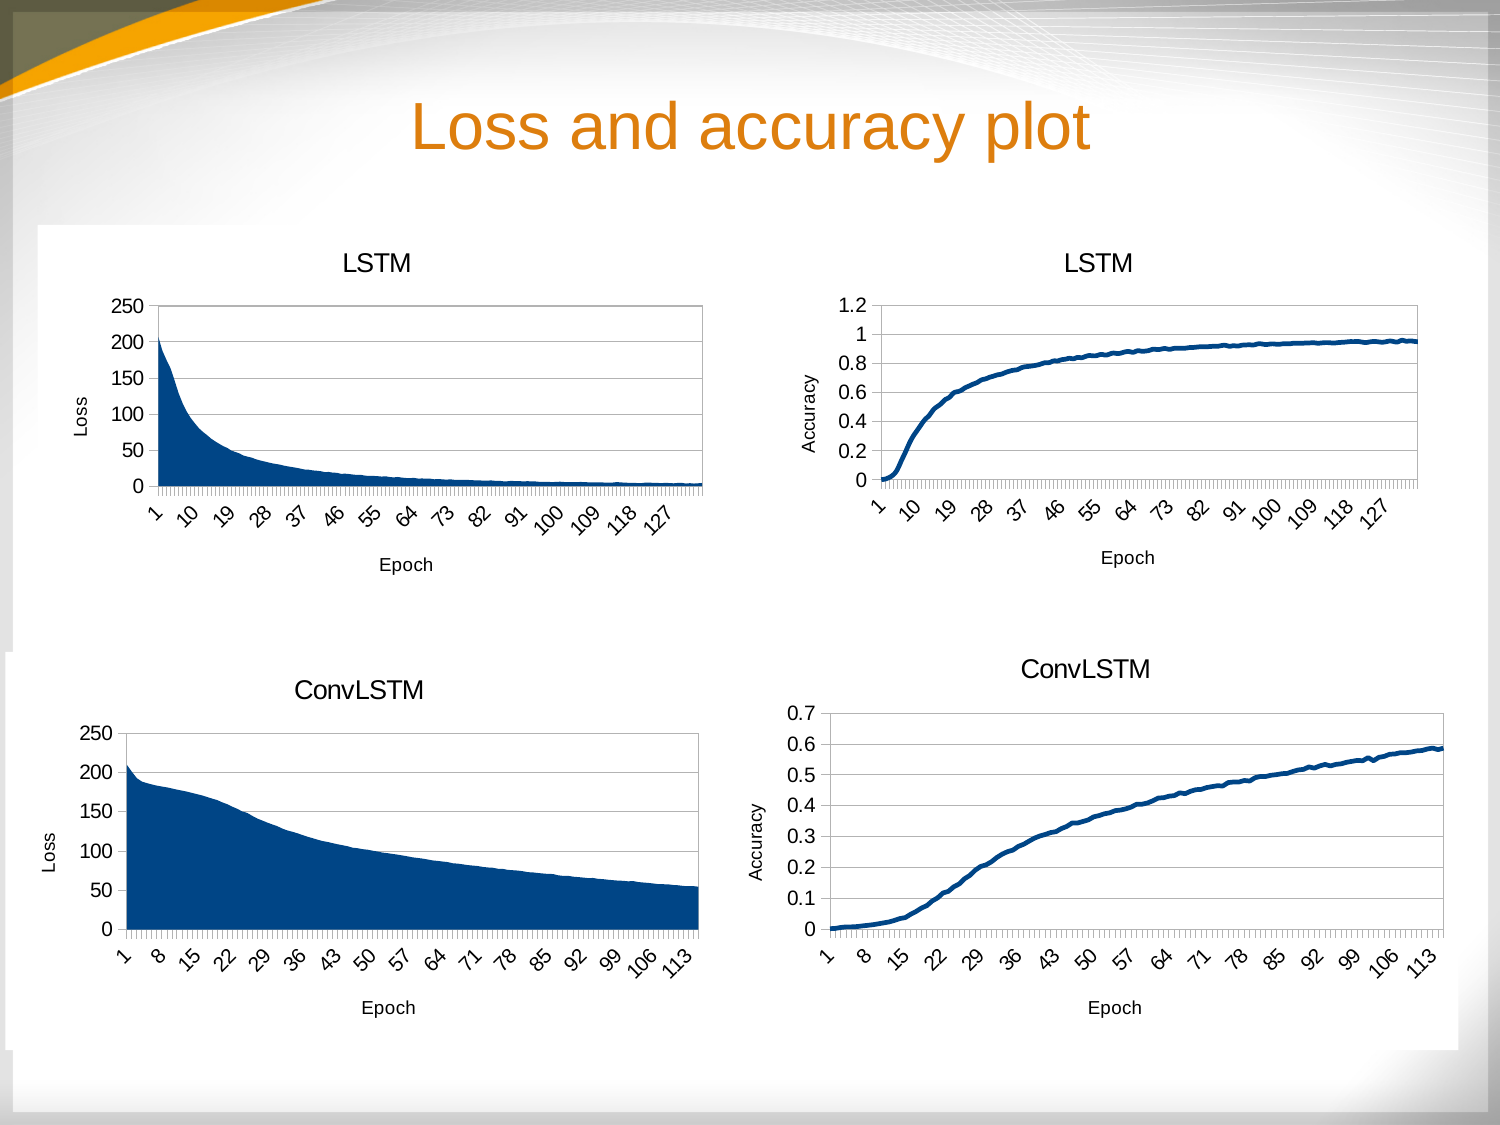

Loss and accuracy plot
### Chart: LSTM
| Category | loss |
|---|---|
| 1 | 206.841 |
| 2 | 187.867 |
| 3 | 175.127 |
| 4 | 163.414 |
| 5 | 146.699 |
| 6 | 128.808 |
| 7 | 114.664 |
| 8 | 103.412 |
| 9 | 94.349 |
| 10 | 87.148 |
| 11 | 80.327 |
| 12 | 75.176 |
| 13 | 70.767 |
| 14 | 65.844 |
| 15 | 62.082 |
| 16 | 58.74 |
| 17 | 55.439 |
| 18 | 52.909 |
| 19 | 49.305 |
| 20 | 47.388 |
| 21 | 45.358 |
| 22 | 42.376 |
| 23 | 40.912 |
| 24 | 39.605 |
| 25 | 37.351 |
| 26 | 35.811 |
| 27 | 34.436 |
| 28 | 33.049 |
| 29 | 31.724 |
| 30 | 30.75 |
| 31 | 29.874 |
| 32 | 28.354 |
| 33 | 27.362 |
| 34 | 26.399 |
| 35 | 25.49 |
| 36 | 24.392 |
| 37 | 23.17 |
| 38 | 22.905 |
| 39 | 21.924 |
| 40 | 21.418 |
| 41 | 20.74 |
| 42 | 19.539 |
| 43 | 19.714 |
| 44 | 18.686 |
| 45 | 18.578 |
| 46 | 17.114 |
| 47 | 17.336 |
| 48 | 16.819 |
| 49 | 16.127 |
| 50 | 15.536 |
| 51 | 15.606 |
| 52 | 14.508 |
| 53 | 14.229 |
| 54 | 14.237 |
| 55 | 13.869 |
| 56 | 13.307 |
| 57 | 13.744 |
| 58 | 12.724 |
| 59 | 12.145 |
| 60 | 12.765 |
| 61 | 11.901 |
| 62 | 11.319 |
| 63 | 11.179 |
| 64 | 11.527 |
| 65 | 10.523 |
| 66 | 10.675 |
| 67 | 10.407 |
| 68 | 10.375 |
| 69 | 9.576 |
| 70 | 9.848 |
| 71 | 9.449 |
| 72 | 9.078 |
| 73 | 9.418 |
| 74 | 8.792 |
| 75 | 8.704 |
| 76 | 8.82 |
| 77 | 8.658 |
| 78 | 8.512 |
| 79 | 8.06 |
| 80 | 8.134 |
| 81 | 7.674 |
| 82 | 7.648 |
| 83 | 7.944 |
| 84 | 7.43 |
| 85 | 7.507 |
| 86 | 6.757 |
| 87 | 6.766 |
| 88 | 7.377 |
| 89 | 6.939 |
| 90 | 6.985 |
| 91 | 6.563 |
| 92 | 6.924 |
| 93 | 6.516 |
| 94 | 6.54 |
| 95 | 5.93 |
| 96 | 6.012 |
| 97 | 6.09 |
| 98 | 5.557 |
| 99 | 5.905 |
| 100 | 6.176 |
| 101 | 5.74 |
| 102 | 5.607 |
| 103 | 5.454 |
| 104 | 5.43 |
| 105 | 5.855 |
| 106 | 5.614 |
| 107 | 5.345 |
| 108 | 5.096 |
| 109 | 5.31 |
| 110 | 5.323 |
| 111 | 4.995 |
| 112 | 5.065 |
| 113 | 5.05 |
| 114 | 5.655 |
| 115 | 5.171 |
| 116 | 4.844 |
| 117 | 4.661 |
| 118 | 4.441 |
| 119 | 4.42 |
| 120 | 4.236 |
| 121 | 4.855 |
| 122 | 5.043 |
| 123 | 4.485 |
| 124 | 4.431 |
| 125 | 4.198 |
| 126 | 4.587 |
| 127 | 4.286 |
| 128 | 3.985 |
| 129 | 4.498 |
| 130 | 4.6 |
| 131 | 3.674 |
| 132 | 4.174 |
| 133 | 3.676 |
| 134 | 4.003 |
| 135 | 4.471 |
### Chart: LSTM
| Category | accuracy |
|---|---|
| 1 | 0.002 |
| 2 | 0.006 |
| 3 | 0.017 |
| 4 | 0.035 |
| 5 | 0.071 |
| 6 | 0.131 |
| 7 | 0.189 |
| 8 | 0.251 |
| 9 | 0.302 |
| 10 | 0.342 |
| 11 | 0.382 |
| 12 | 0.418 |
| 13 | 0.445 |
| 14 | 0.483 |
| 15 | 0.506 |
| 16 | 0.527 |
| 17 | 0.554 |
| 18 | 0.569 |
| 19 | 0.598 |
| 20 | 0.608 |
| 21 | 0.618 |
| 22 | 0.636 |
| 23 | 0.648 |
| 24 | 0.661 |
| 25 | 0.672 |
| 26 | 0.689 |
| 27 | 0.696 |
| 28 | 0.707 |
| 29 | 0.715 |
| 30 | 0.724 |
| 31 | 0.729 |
| 32 | 0.74 |
| 33 | 0.749 |
| 34 | 0.756 |
| 35 | 0.76 |
| 36 | 0.773 |
| 37 | 0.78 |
| 38 | 0.783 |
| 39 | 0.787 |
| 40 | 0.792 |
| 41 | 0.8 |
| 42 | 0.808 |
| 43 | 0.809 |
| 44 | 0.82 |
| 45 | 0.82 |
| 46 | 0.828 |
| 47 | 0.832 |
| 48 | 0.838 |
| 49 | 0.835 |
| 50 | 0.844 |
| 51 | 0.842 |
| 52 | 0.851 |
| 53 | 0.857 |
| 54 | 0.855 |
| 55 | 0.858 |
| 56 | 0.865 |
| 57 | 0.86 |
| 58 | 0.867 |
| 59 | 0.874 |
| 60 | 0.871 |
| 61 | 0.875 |
| 62 | 0.883 |
| 63 | 0.884 |
| 64 | 0.88 |
| 65 | 0.89 |
| 66 | 0.887 |
| 67 | 0.888 |
| 68 | 0.893 |
| 69 | 0.901 |
| 70 | 0.898 |
| 71 | 0.902 |
| 72 | 0.905 |
| 73 | 0.9 |
| 74 | 0.906 |
| 75 | 0.907 |
| 76 | 0.907 |
| 77 | 0.908 |
| 78 | 0.912 |
| 79 | 0.913 |
| 80 | 0.916 |
| 81 | 0.918 |
| 82 | 0.918 |
| 83 | 0.919 |
| 84 | 0.921 |
| 85 | 0.921 |
| 86 | 0.926 |
| 87 | 0.927 |
| 88 | 0.921 |
| 89 | 0.925 |
| 90 | 0.922 |
| 91 | 0.928 |
| 92 | 0.93 |
| 93 | 0.931 |
| 94 | 0.93 |
| 95 | 0.937 |
| 96 | 0.937 |
| 97 | 0.933 |
| 98 | 0.936 |
| 99 | 0.937 |
| 100 | 0.934 |
| 101 | 0.937 |
| 102 | 0.939 |
| 103 | 0.938 |
| 104 | 0.942 |
| 105 | 0.942 |
| 106 | 0.942 |
| 107 | 0.943 |
| 108 | 0.944 |
| 109 | 0.945 |
| 110 | 0.942 |
| 111 | 0.944 |
| 112 | 0.946 |
| 113 | 0.945 |
| 114 | 0.943 |
| 115 | 0.946 |
| 116 | 0.948 |
| 117 | 0.95 |
| 118 | 0.953 |
| 119 | 0.953 |
| 120 | 0.954 |
| 121 | 0.95 |
| 122 | 0.947 |
| 123 | 0.951 |
| 124 | 0.954 |
| 125 | 0.952 |
| 126 | 0.949 |
| 127 | 0.952 |
| 128 | 0.957 |
| 129 | 0.953 |
| 130 | 0.951 |
| 131 | 0.962 |
| 132 | 0.956 |
| 133 | 0.958 |
| 134 | 0.955 |
| 135 | 0.952 |Рисунок 6. Анализируемый дамп трафика проткола MQTT
### Chart: ConvLSTM
| Category | Column N |
|---|---|
| 1 | 0.001 |
| 2 | 0.002 |
| 3 | 0.005 |
| 4 | 0.007 |
| 5 | 0.007 |
| 6 | 0.008 |
| 7 | 0.01 |
| 8 | 0.012 |
| 9 | 0.014 |
| 10 | 0.017 |
| 11 | 0.02 |
| 12 | 0.023 |
| 13 | 0.028 |
| 14 | 0.034 |
| 15 | 0.037 |
| 16 | 0.048 |
| 17 | 0.057 |
| 18 | 0.068 |
| 19 | 0.076 |
| 20 | 0.091 |
| 21 | 0.101 |
| 22 | 0.117 |
| 23 | 0.122 |
| 24 | 0.137 |
| 25 | 0.146 |
| 26 | 0.163 |
| 27 | 0.174 |
| 28 | 0.191 |
| 29 | 0.203 |
| 30 | 0.208 |
| 31 | 0.218 |
| 32 | 0.232 |
| 33 | 0.243 |
| 34 | 0.251 |
| 35 | 0.256 |
| 36 | 0.268 |
| 37 | 0.275 |
| 38 | 0.285 |
| 39 | 0.295 |
| 40 | 0.302 |
| 41 | 0.307 |
| 42 | 0.313 |
| 43 | 0.316 |
| 44 | 0.326 |
| 45 | 0.333 |
| 46 | 0.344 |
| 47 | 0.344 |
| 48 | 0.349 |
| 49 | 0.354 |
| 50 | 0.364 |
| 51 | 0.368 |
| 52 | 0.374 |
| 53 | 0.377 |
| 54 | 0.384 |
| 55 | 0.386 |
| 56 | 0.39 |
| 57 | 0.396 |
| 58 | 0.405 |
| 59 | 0.405 |
| 60 | 0.409 |
| 61 | 0.416 |
| 62 | 0.425 |
| 63 | 0.426 |
| 64 | 0.431 |
| 65 | 0.433 |
| 66 | 0.442 |
| 67 | 0.439 |
| 68 | 0.447 |
| 69 | 0.452 |
| 70 | 0.453 |
| 71 | 0.459 |
| 72 | 0.462 |
| 73 | 0.465 |
| 74 | 0.464 |
| 75 | 0.475 |
| 76 | 0.477 |
| 77 | 0.477 |
| 78 | 0.482 |
| 79 | 0.48 |
| 80 | 0.491 |
| 81 | 0.495 |
| 82 | 0.495 |
| 83 | 0.499 |
| 84 | 0.501 |
| 85 | 0.504 |
| 86 | 0.505 |
| 87 | 0.511 |
| 88 | 0.516 |
| 89 | 0.518 |
| 90 | 0.526 |
| 91 | 0.522 |
| 92 | 0.529 |
| 93 | 0.534 |
| 94 | 0.529 |
| 95 | 0.534 |
| 96 | 0.536 |
| 97 | 0.541 |
| 98 | 0.544 |
| 99 | 0.547 |
| 100 | 0.546 |
| 101 | 0.556 |
| 102 | 0.546 |
| 103 | 0.557 |
| 104 | 0.56 |
| 105 | 0.567 |
| 106 | 0.568 |
| 107 | 0.572 |
| 108 | 0.572 |
| 109 | 0.574 |
| 110 | 0.578 |
| 111 | 0.579 |
| 112 | 0.584 |
| 113 | 0.587 |
| 114 | 0.582 |
| 115 | 0.587 |
### Chart: ConvLSTM
| Category | Column M |
|---|---|
| 1 | 209.958 |
| 2 | 201.084 |
| 3 | 192.872 |
| 4 | 188.644 |
| 5 | 186.617 |
| 6 | 184.928 |
| 7 | 183.452 |
| 8 | 182.278 |
| 9 | 181.227 |
| 10 | 179.822 |
| 11 | 178.374 |
| 12 | 177.067 |
| 13 | 175.825 |
| 14 | 174.182 |
| 15 | 172.605 |
| 16 | 170.987 |
| 17 | 168.986 |
| 18 | 166.96 |
| 19 | 165.053 |
| 20 | 162.179 |
| 21 | 159.854 |
| 22 | 156.656 |
| 23 | 154.014 |
| 24 | 150.583 |
| 25 | 148.718 |
| 26 | 144.926 |
| 27 | 141.531 |
| 28 | 138.976 |
| 29 | 136.332 |
| 30 | 134.055 |
| 31 | 131.803 |
| 32 | 128.783 |
| 33 | 126.39 |
| 34 | 124.704 |
| 35 | 122.74 |
| 36 | 120.558 |
| 37 | 118.359 |
| 38 | 116.553 |
| 39 | 114.629 |
| 40 | 112.851 |
| 41 | 111.699 |
| 42 | 110.256 |
| 43 | 108.759 |
| 44 | 107.57 |
| 45 | 106.266 |
| 46 | 104.396 |
| 47 | 103.705 |
| 48 | 102.508 |
| 49 | 101.816 |
| 50 | 100.507 |
| 51 | 99.422 |
| 52 | 98.069 |
| 53 | 97.295 |
| 54 | 96.327 |
| 55 | 95.433 |
| 56 | 94.356 |
| 57 | 93.229 |
| 58 | 91.916 |
| 59 | 91.188 |
| 60 | 90.352 |
| 61 | 89.236 |
| 62 | 88.033 |
| 63 | 87.432 |
| 64 | 86.587 |
| 65 | 85.932 |
| 66 | 84.439 |
| 67 | 83.95 |
| 68 | 83.041 |
| 69 | 82.112 |
| 70 | 81.516 |
| 71 | 80.877 |
| 72 | 79.781 |
| 73 | 79.115 |
| 74 | 78.705 |
| 75 | 77.427 |
| 76 | 77.264 |
| 77 | 75.96 |
| 78 | 75.514 |
| 79 | 75.122 |
| 80 | 74.276 |
| 81 | 73.085 |
| 82 | 72.746 |
| 83 | 72.013 |
| 84 | 71.431 |
| 85 | 70.815 |
| 86 | 70.753 |
| 87 | 69.154 |
| 88 | 68.34 |
| 89 | 68.499 |
| 90 | 67.335 |
| 91 | 66.779 |
| 92 | 66.177 |
| 93 | 65.497 |
| 94 | 65.709 |
| 95 | 64.54 |
| 96 | 64.152 |
| 97 | 63.402 |
| 98 | 62.798 |
| 99 | 62.259 |
| 100 | 62.099 |
| 101 | 61.413 |
| 102 | 61.763 |
| 103 | 60.492 |
| 104 | 59.861 |
| 105 | 59.375 |
| 106 | 58.689 |
| 107 | 57.852 |
| 108 | 57.667 |
| 109 | 57.524 |
| 110 | 56.757 |
| 111 | 56.359 |
| 112 | 55.491 |
| 113 | 55.172 |
| 114 | 55.322 |
| 115 | 54.521 |